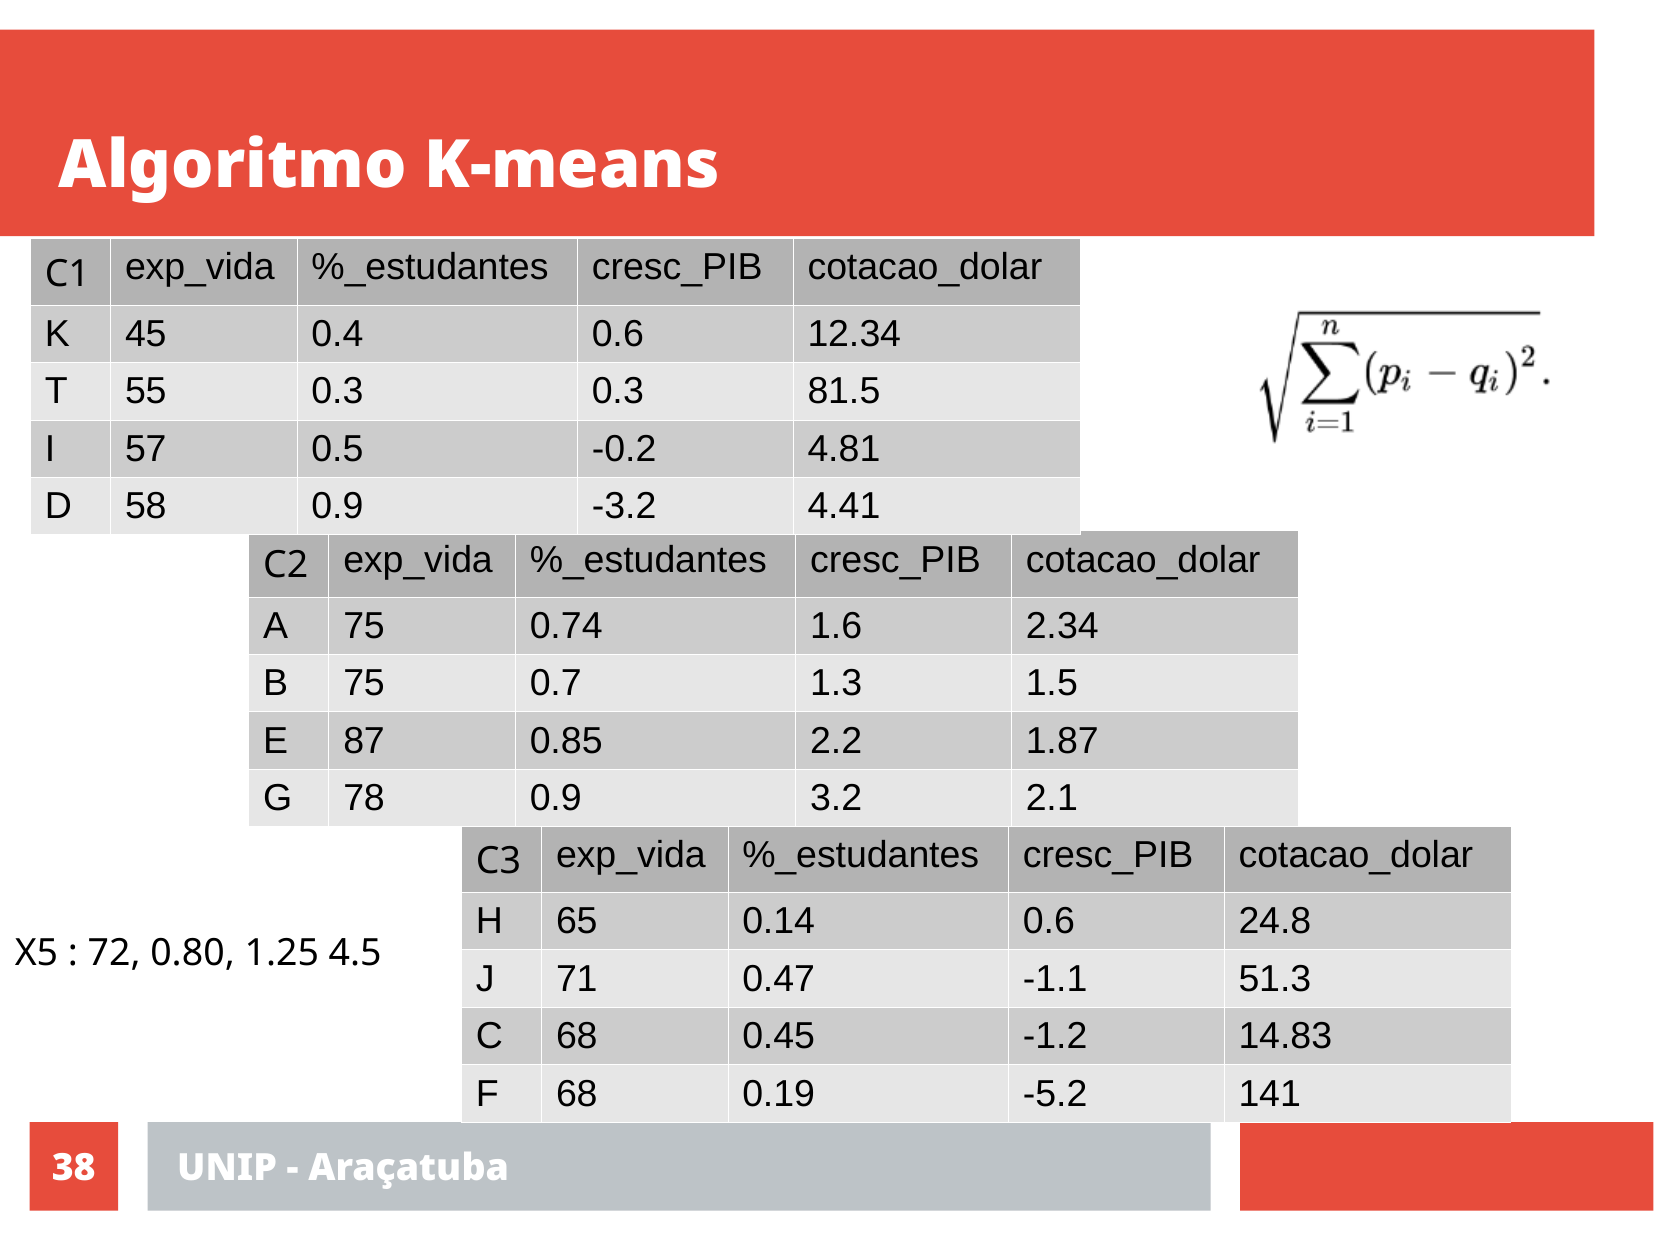

# Algoritmo K-means
| C1 | exp\_vida | %\_estudantes | cresc\_PIB | cotacao\_dolar |
| --- | --- | --- | --- | --- |
| K | 45 | 0.4 | 0.6 | 12.34 |
| T | 55 | 0.3 | 0.3 | 81.5 |
| I | 57 | 0.5 | -0.2 | 4.81 |
| D | 58 | 0.9 | -3.2 | 4.41 |
| C2 | exp\_vida | %\_estudantes | cresc\_PIB | cotacao\_dolar |
| --- | --- | --- | --- | --- |
| A | 75 | 0.74 | 1.6 | 2.34 |
| B | 75 | 0.7 | 1.3 | 1.5 |
| E | 87 | 0.85 | 2.2 | 1.87 |
| G | 78 | 0.9 | 3.2 | 2.1 |
| C3 | exp\_vida | %\_estudantes | cresc\_PIB | cotacao\_dolar |
| --- | --- | --- | --- | --- |
| H | 65 | 0.14 | 0.6 | 24.8 |
| J | 71 | 0.47 | -1.1 | 51.3 |
| C | 68 | 0.45 | -1.2 | 14.83 |
| F | 68 | 0.19 | -5.2 | 141 |
X5 : 72, 0.80, 1.25 4.5
38
UNIP - Araçatuba